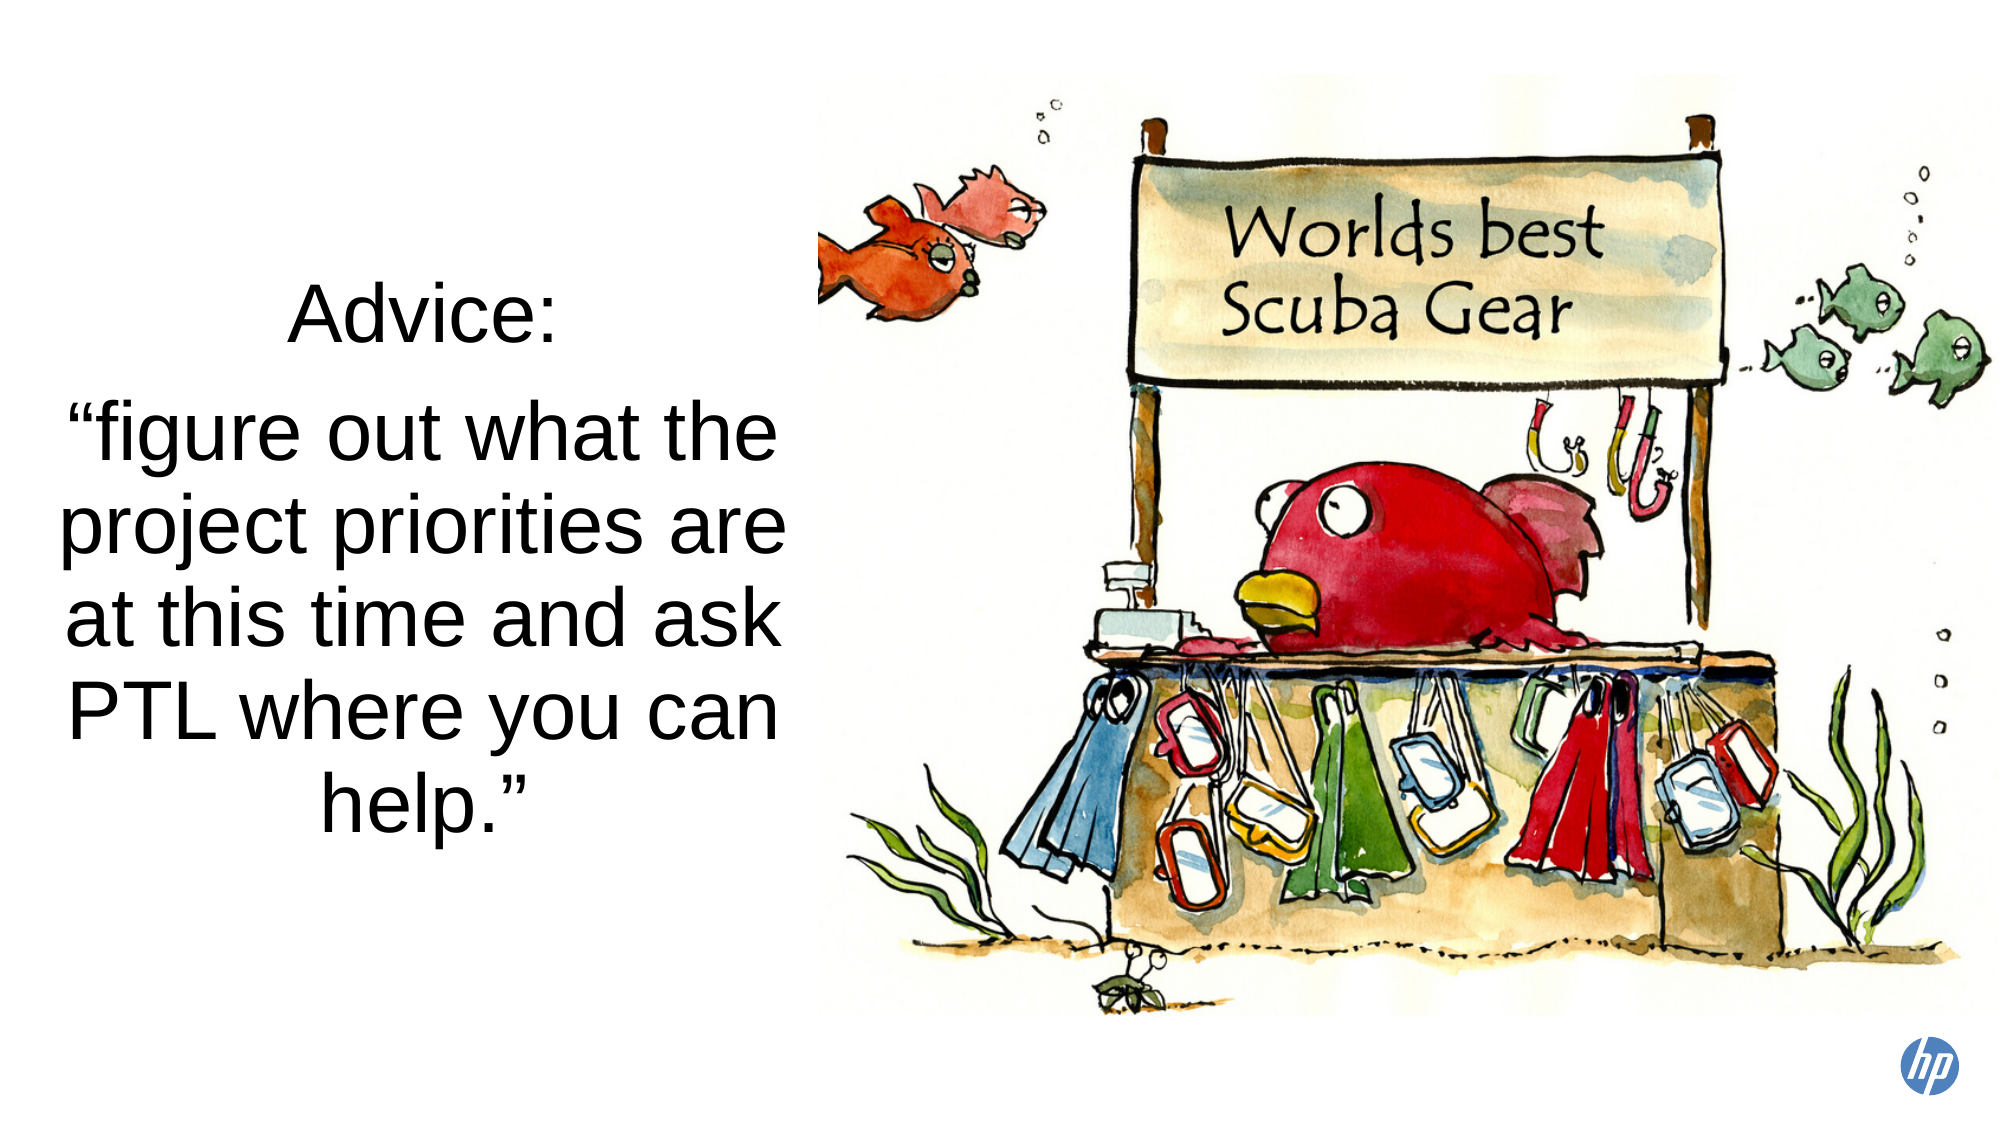

Advice:
“figure out what the project priorities are at this time and ask PTL where you can help.”